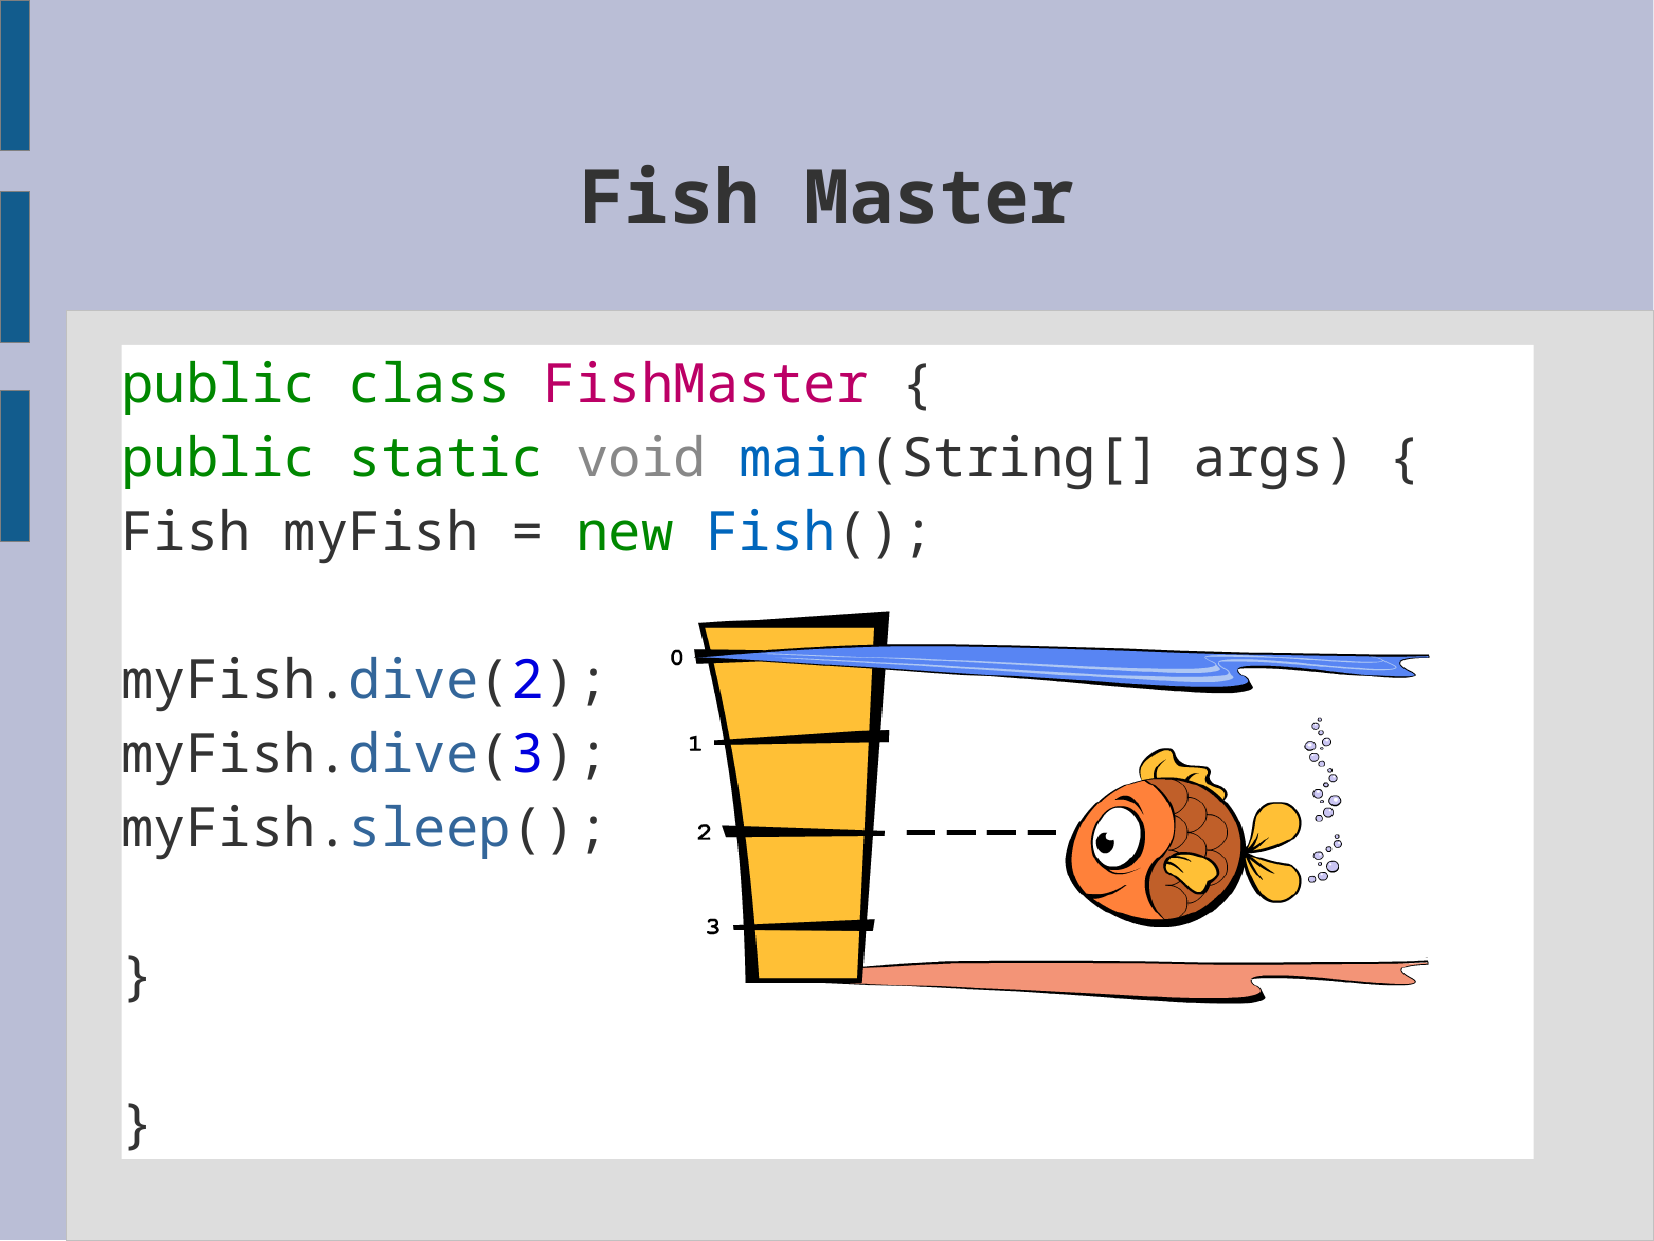

# Fish Master
public class FishMaster {
public static void main(String[] args) {
Fish myFish = new Fish();
myFish.dive(2);
myFish.dive(3);
myFish.sleep();
}
}